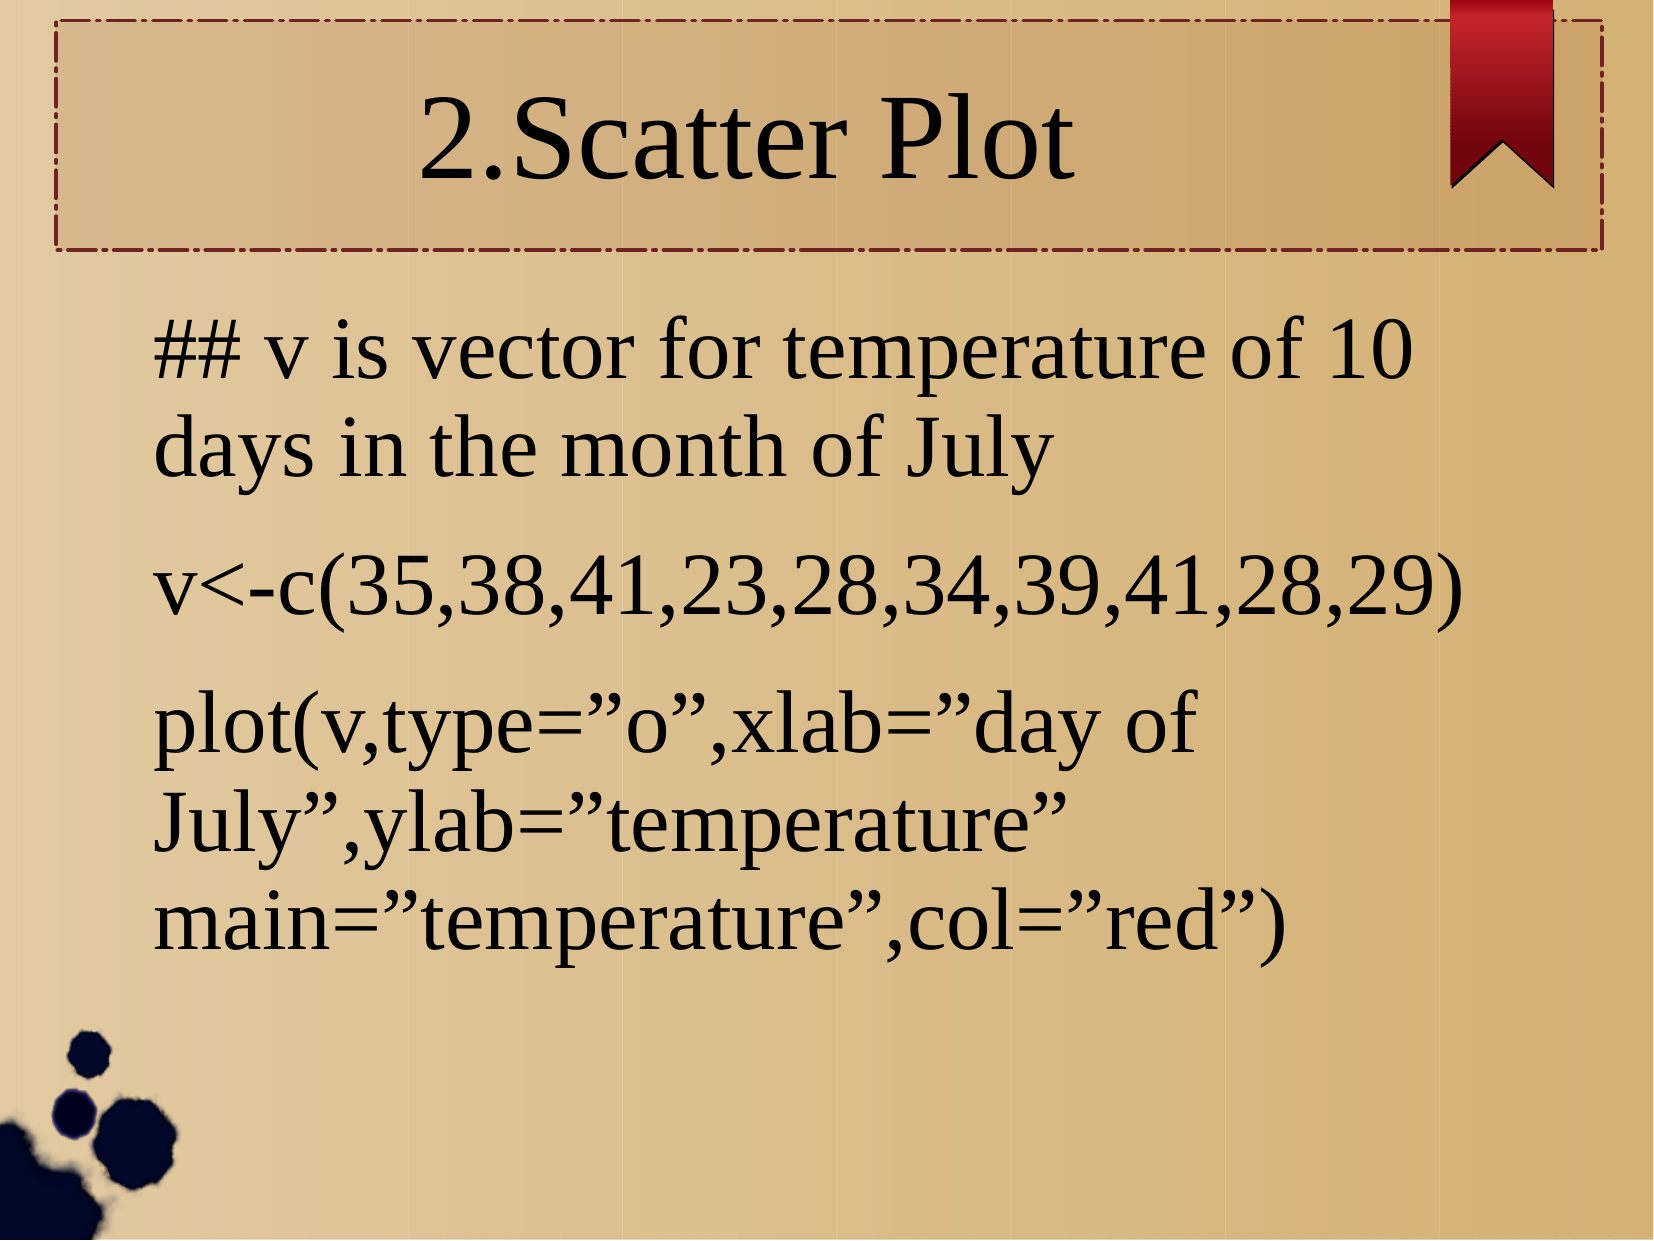

# 2.Scatter Plot
## v is vector for temperature of 10 days in the month of July
v<-c(35,38,41,23,28,34,39,41,28,29)
plot(v,type=”o”,xlab=”day of July”,ylab=”temperature” main=”temperature”,col=”red”)